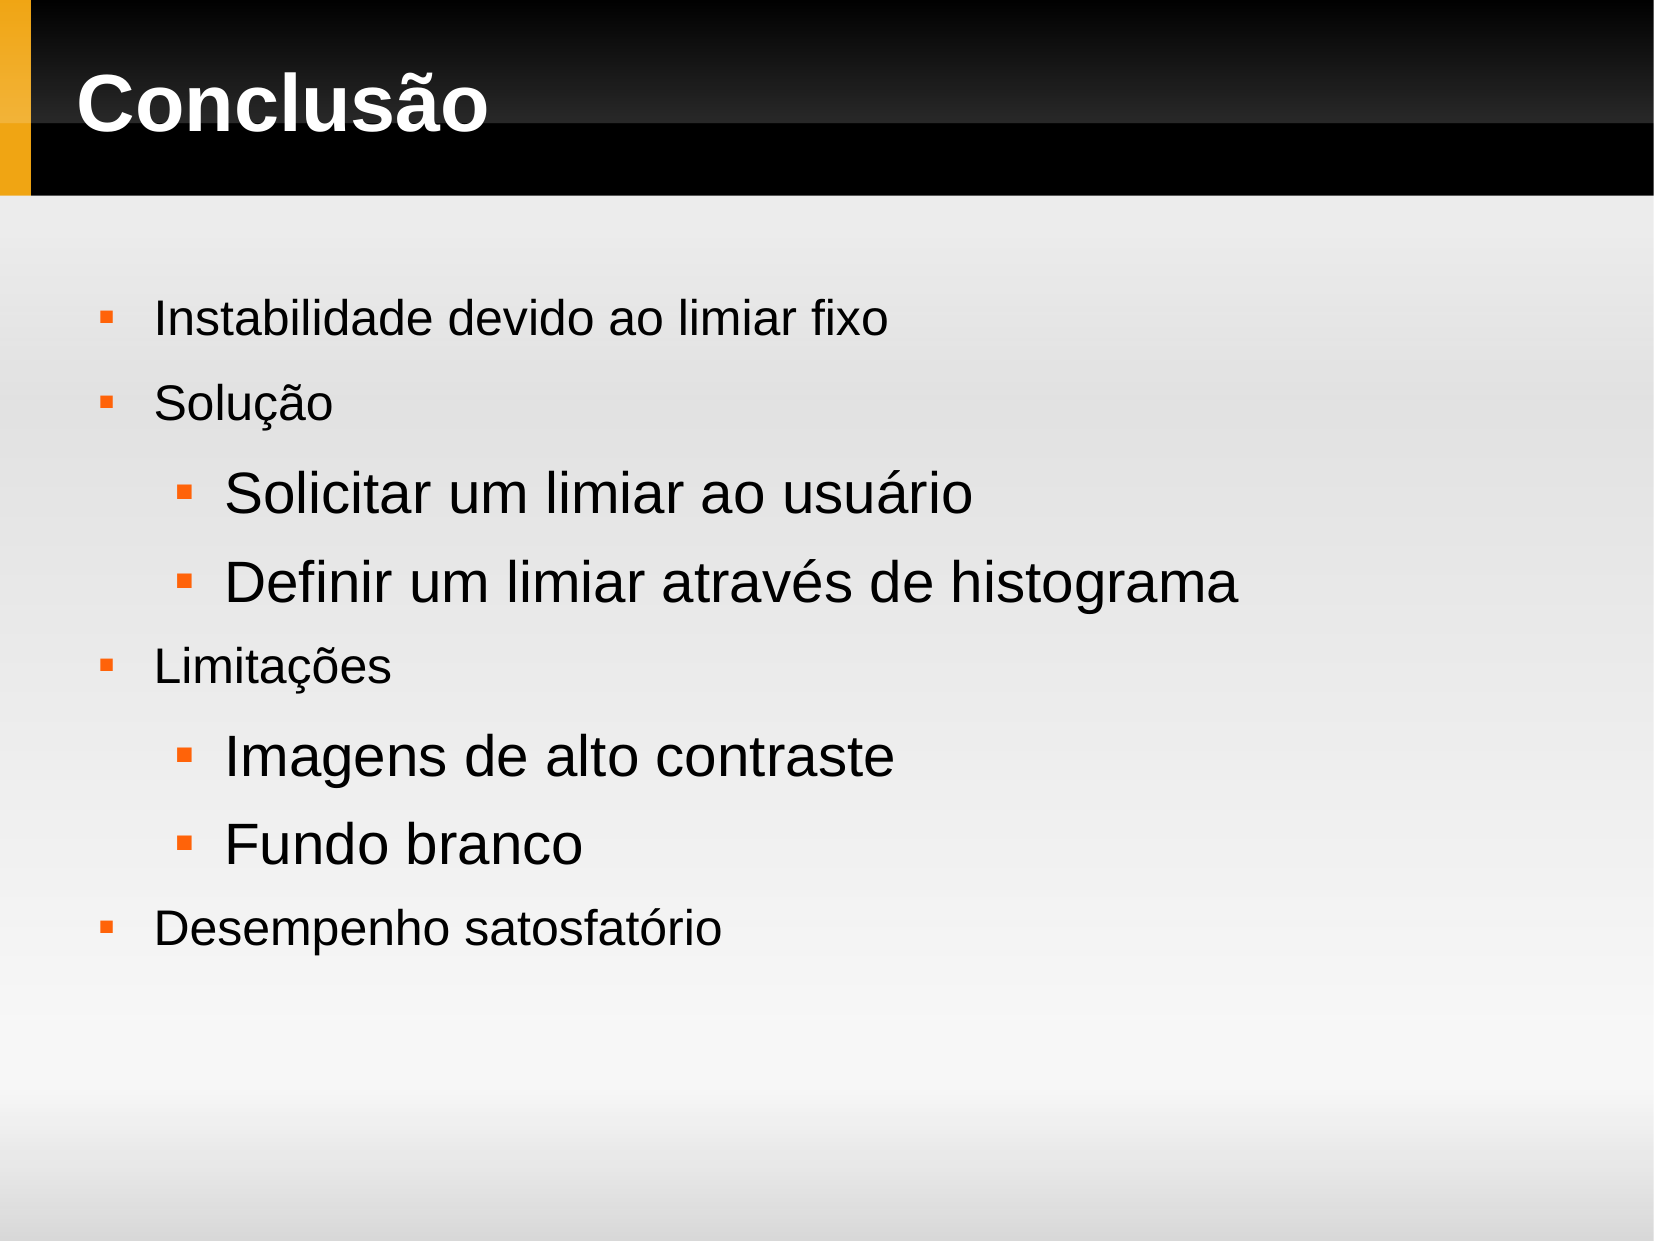

# Conclusão
Instabilidade devido ao limiar fixo
Solução
Solicitar um limiar ao usuário
Definir um limiar através de histograma
Limitações
Imagens de alto contraste
Fundo branco
Desempenho satosfatório